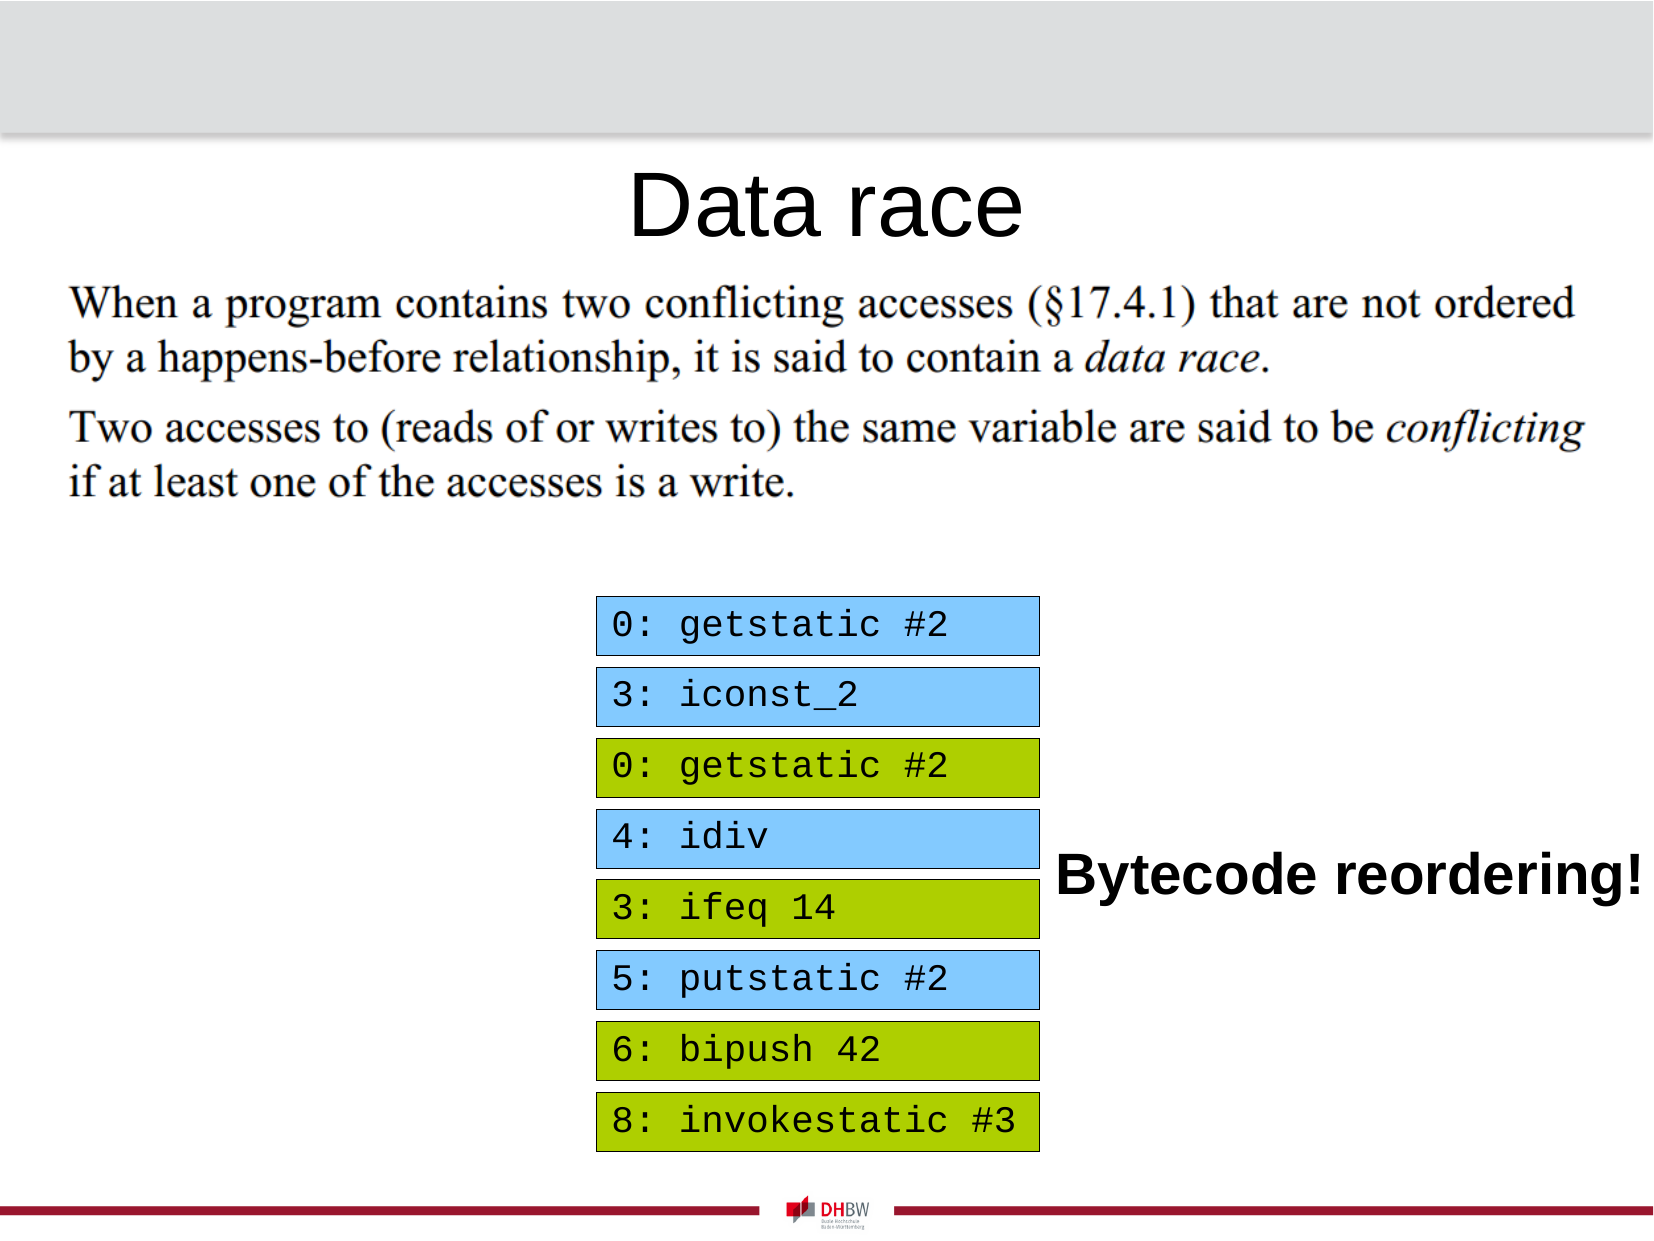

# Data race
0: getstatic #2
3: iconst_2
0: getstatic #2
4: idiv
3: ifeq 14
5: putstatic #2
6: bipush 42
8: invokestatic #3
Bytecode reordering!